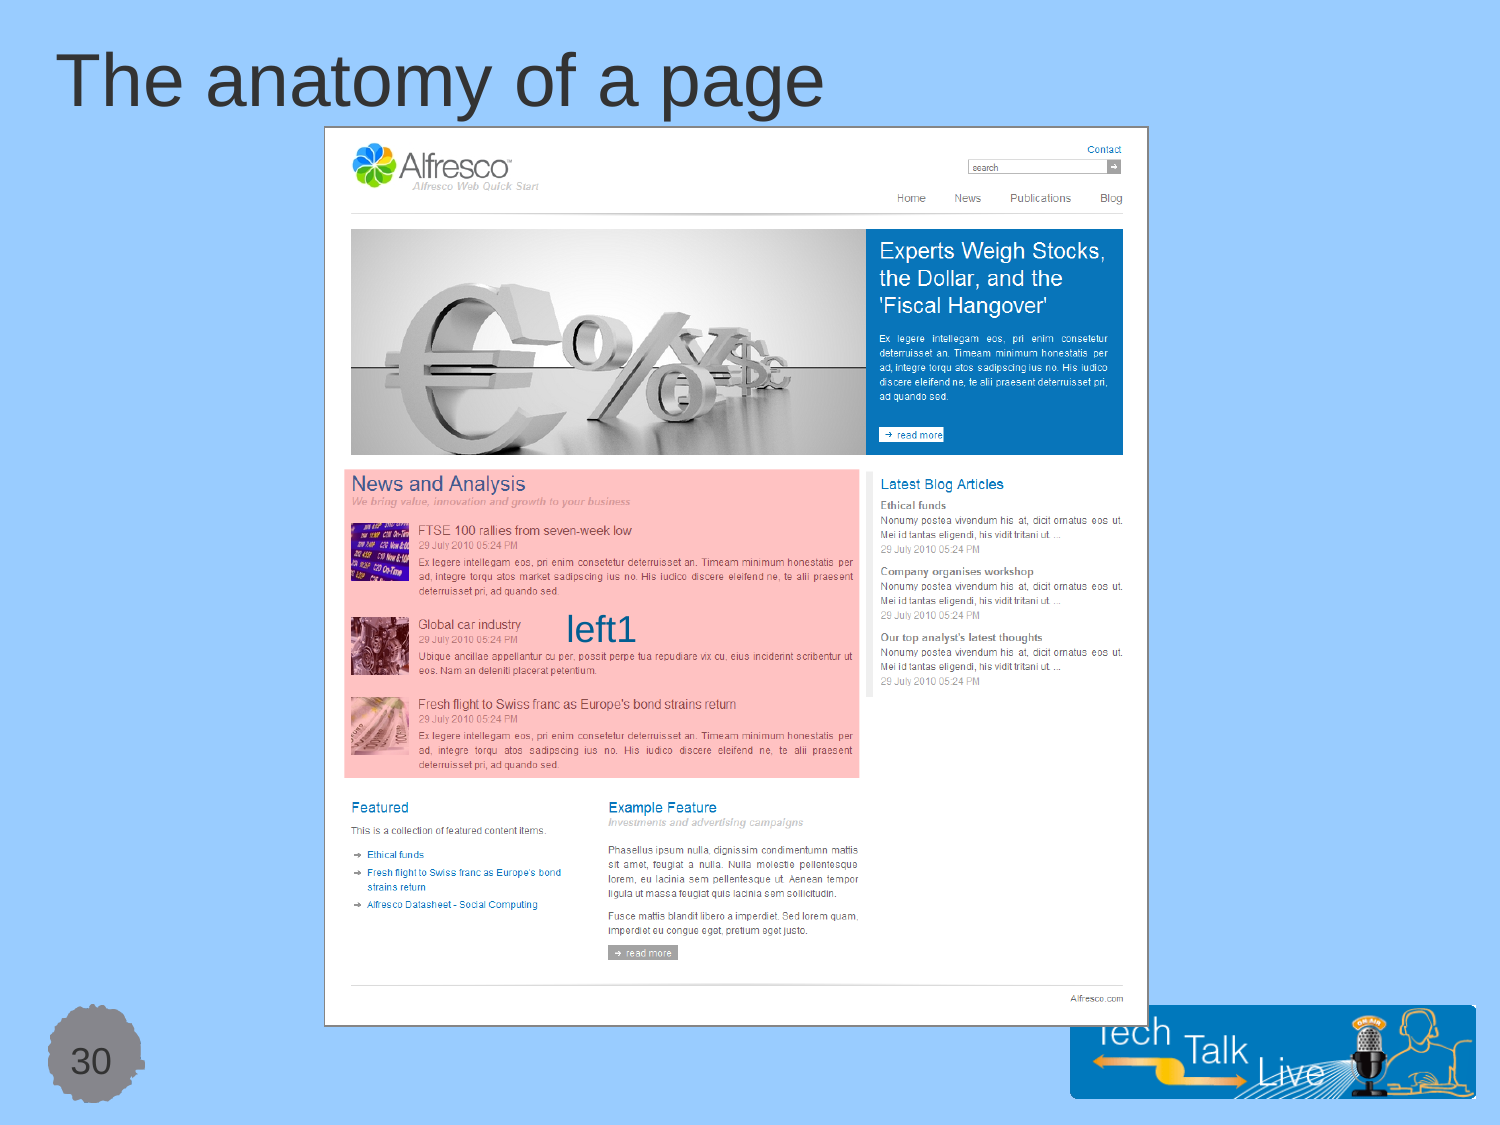

# The anatomy of a page
left1